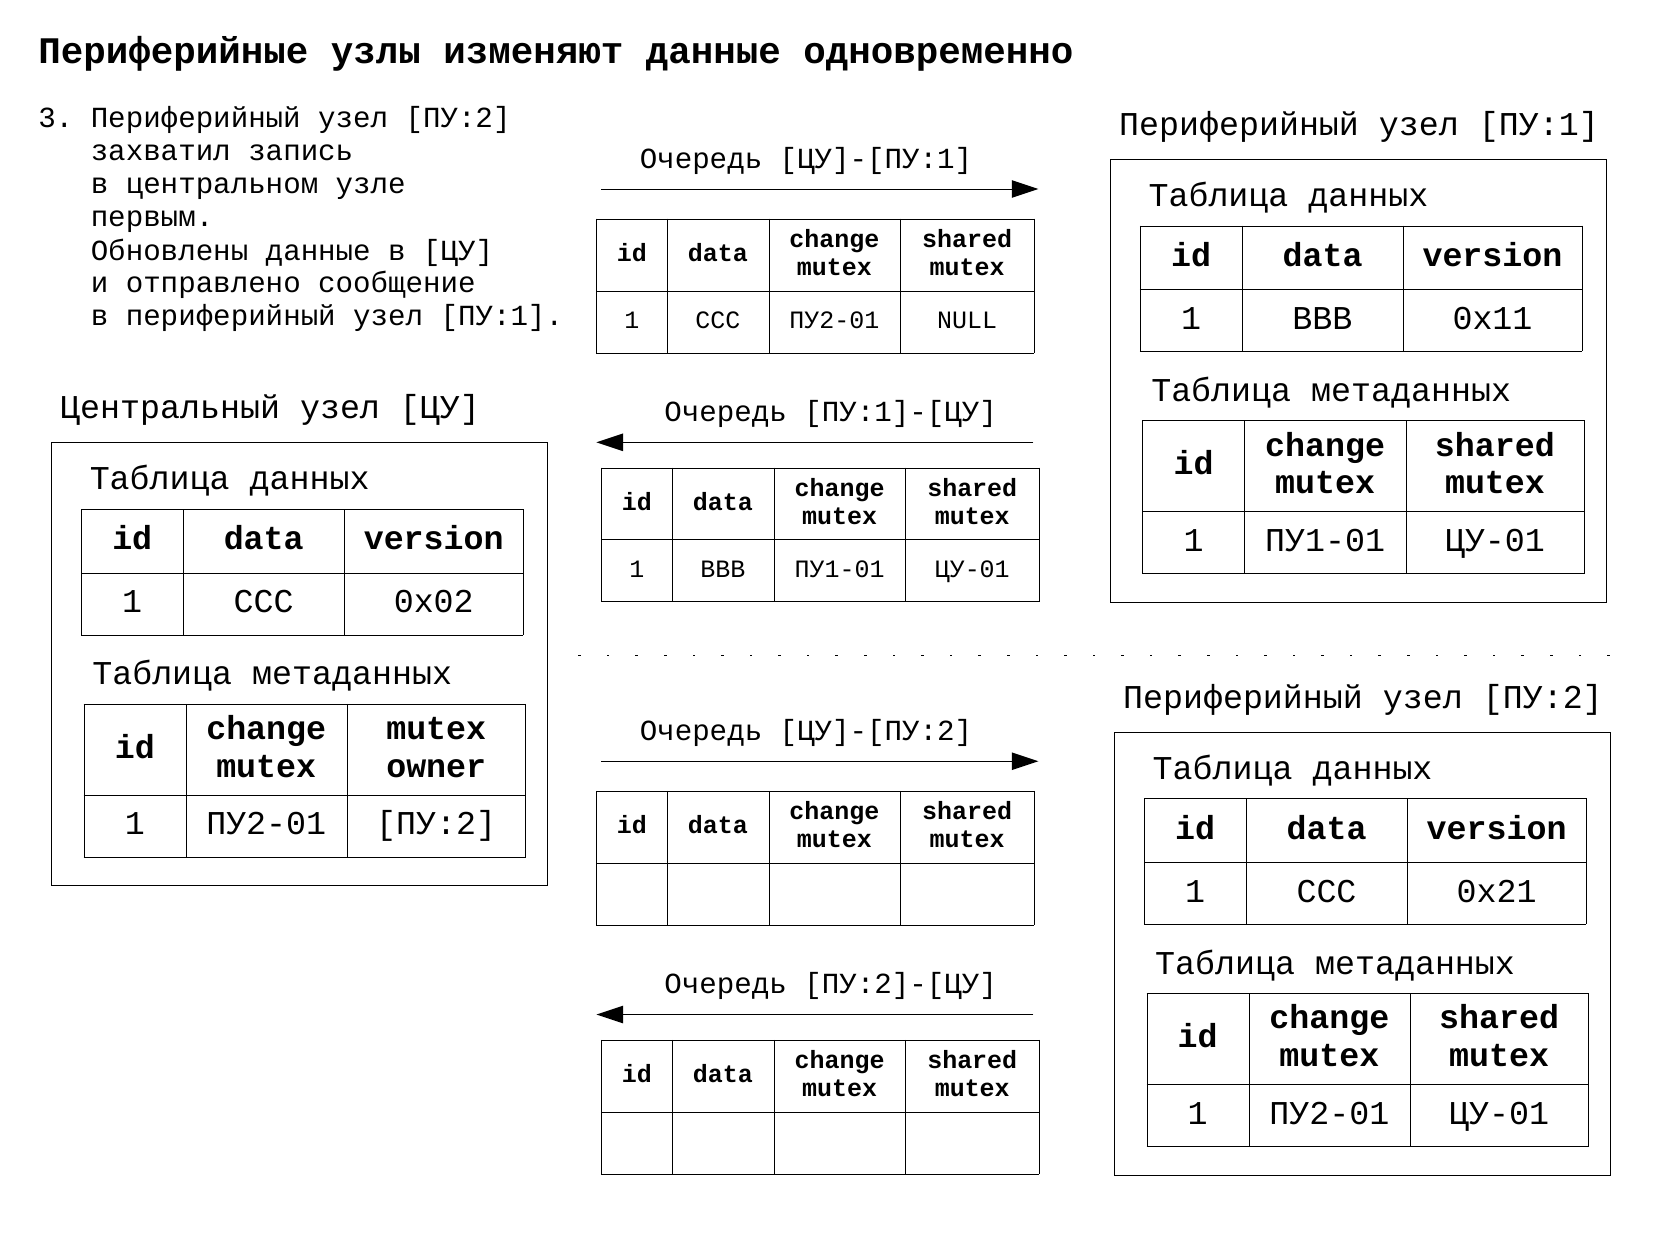

Периферийные узлы изменяют данные одновременно
3. Периферийный узел [ПУ:2]
 захватил запись
 в центральном узле
 первым.
 Обновлены данные в [ЦУ]
 и отправлено сообщение
 в периферийный узел [ПУ:1].
Периферийный узел [ПУ:1]
Очередь [ЦУ]-[ПУ:1]
Таблица данных
| id | data | change mutex | shared mutex |
| --- | --- | --- | --- |
| 1 | CCC | ПУ2-01 | NULL |
| id | data | version |
| --- | --- | --- |
| 1 | BBB | 0x11 |
Таблица метаданных
Центральный узел [ЦУ]
Очередь [ПУ:1]-[ЦУ]
| id | change mutex | shared mutex |
| --- | --- | --- |
| 1 | ПУ1-01 | ЦУ-01 |
Таблица данных
| id | data | change mutex | shared mutex |
| --- | --- | --- | --- |
| 1 | BBB | ПУ1-01 | ЦУ-01 |
| id | data | version |
| --- | --- | --- |
| 1 | CCC | 0x02 |
Таблица метаданных
Периферийный узел [ПУ:2]
| id | change mutex | mutex owner |
| --- | --- | --- |
| 1 | ПУ2-01 | [ПУ:2] |
Очередь [ЦУ]-[ПУ:2]
Таблица данных
| id | data | change mutex | shared mutex |
| --- | --- | --- | --- |
| | | | |
| id | data | version |
| --- | --- | --- |
| 1 | CCC | 0x21 |
Таблица метаданных
Очередь [ПУ:2]-[ЦУ]
| id | change mutex | shared mutex |
| --- | --- | --- |
| 1 | ПУ2-01 | ЦУ-01 |
| id | data | change mutex | shared mutex |
| --- | --- | --- | --- |
| | | | |